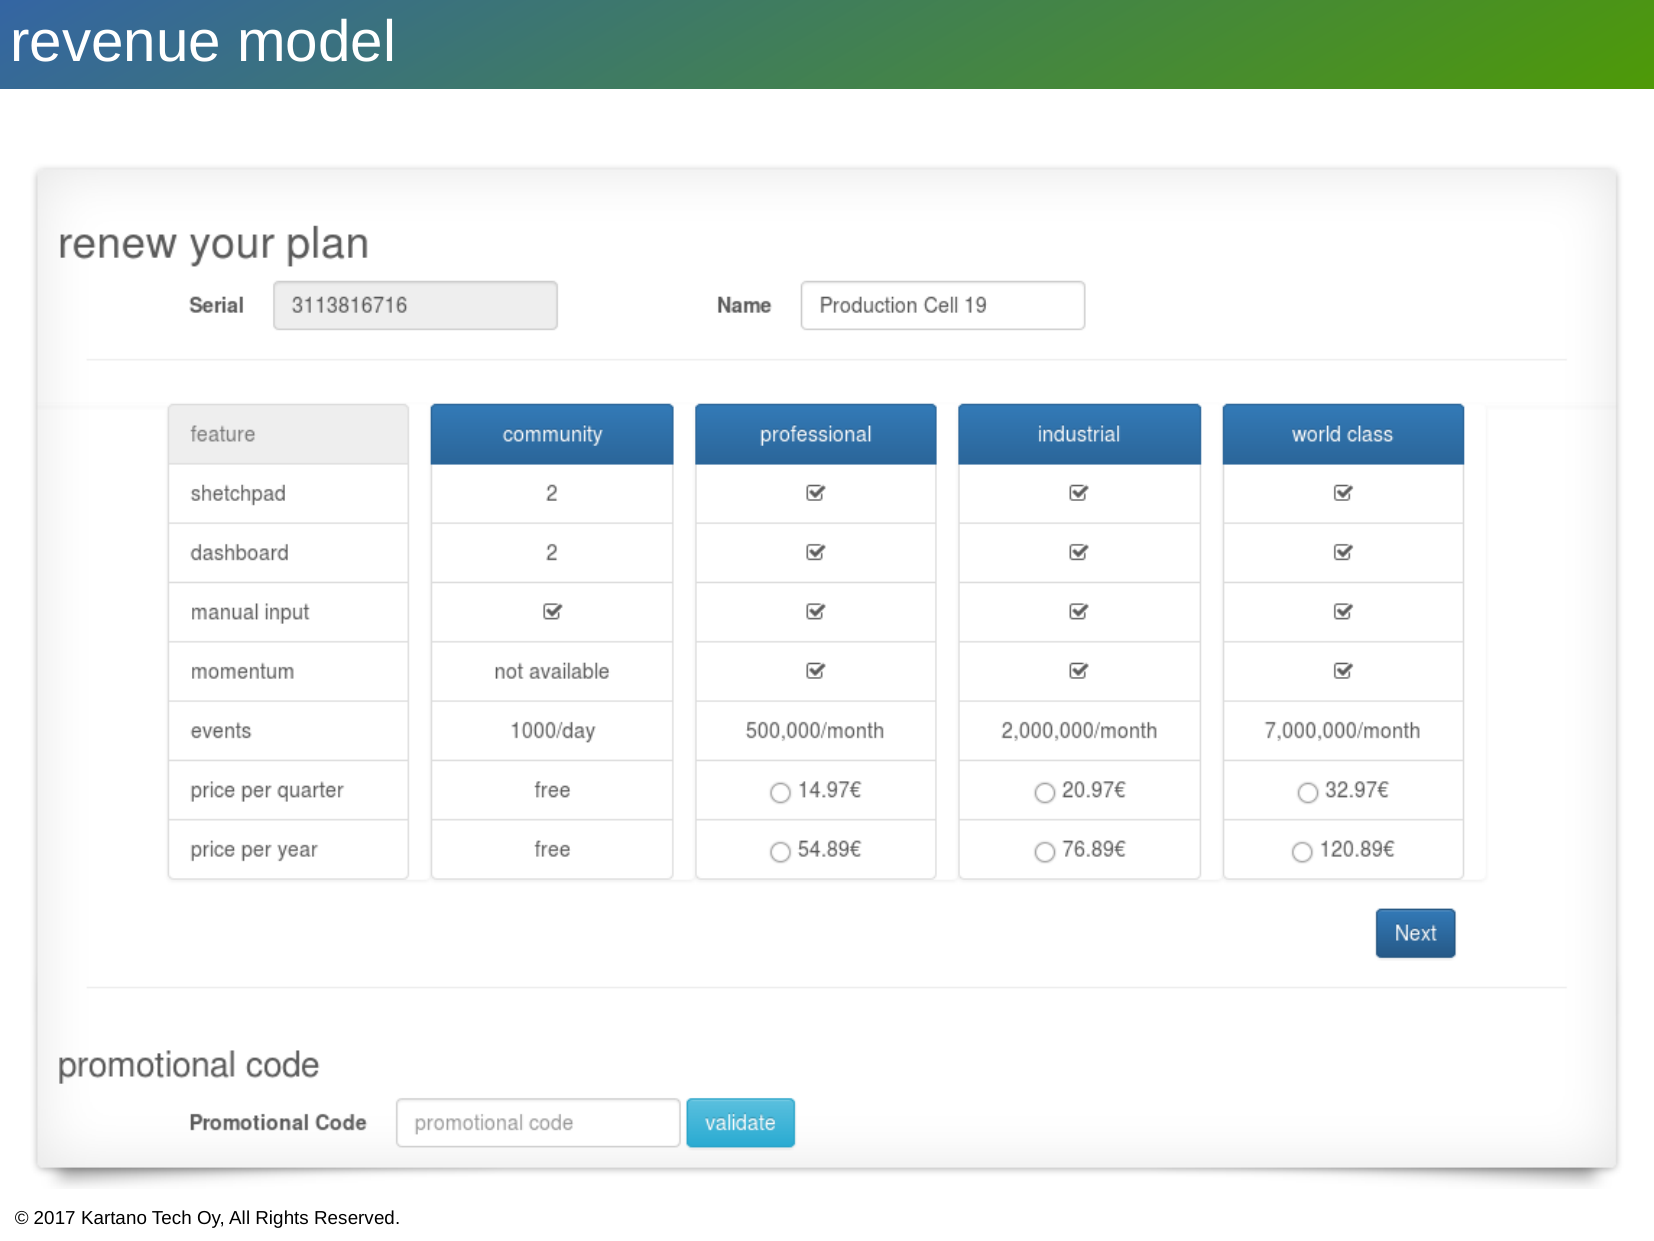

revenue model
#
© 2017 Kartano Tech Oy, All Rights Reserved.